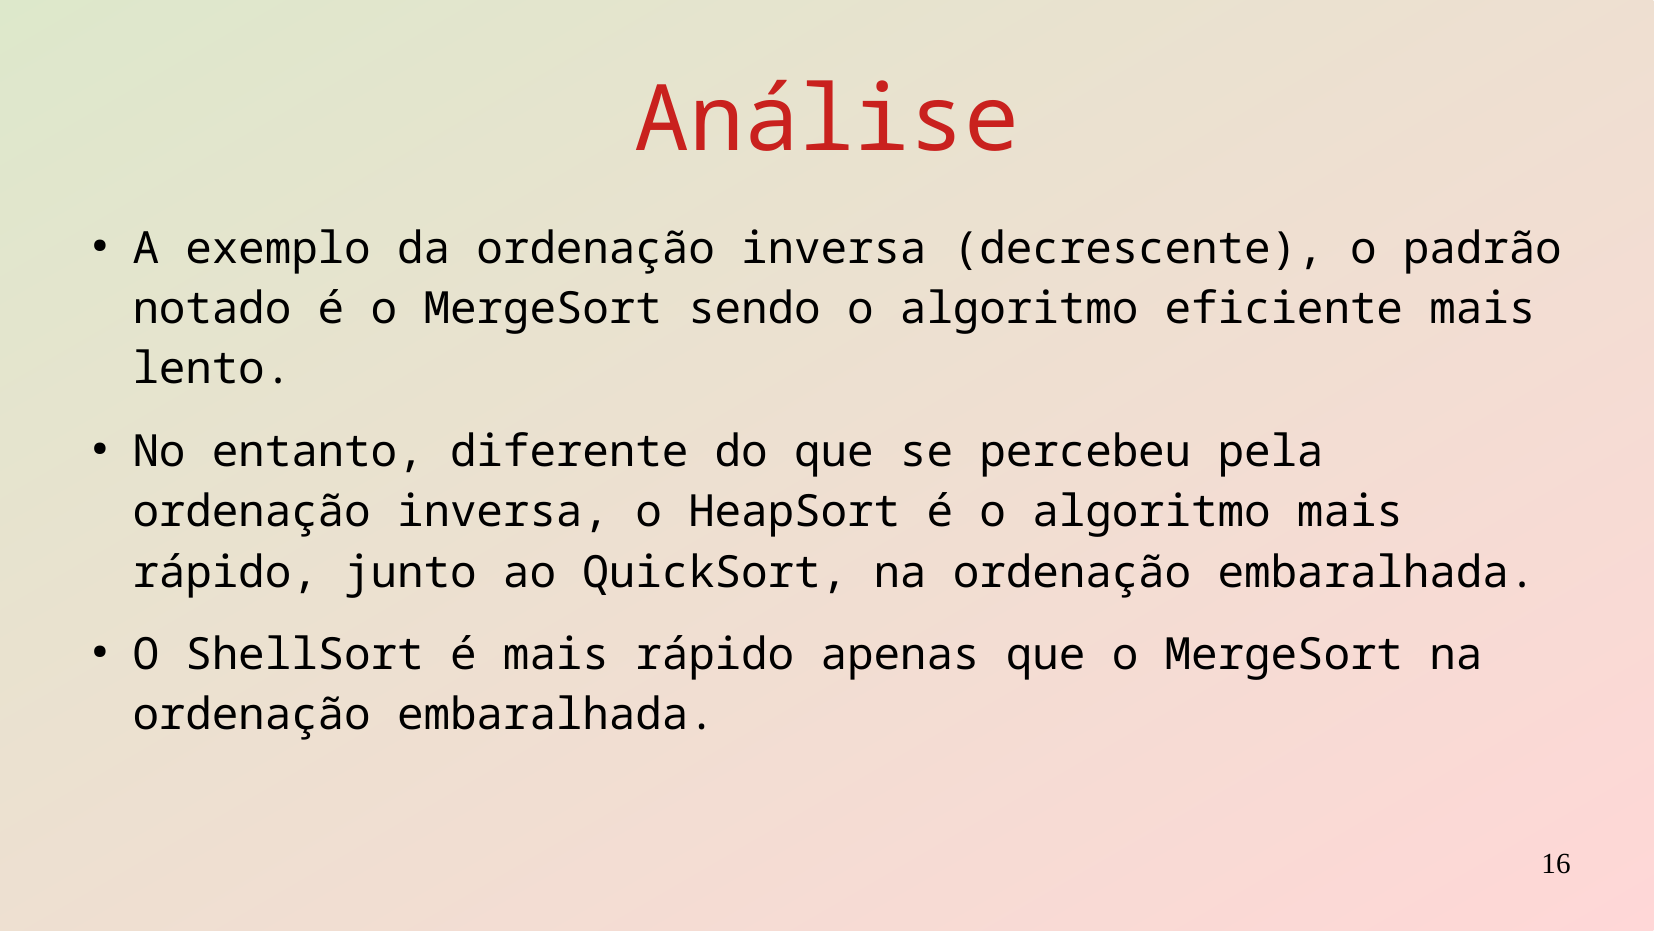

# Análise
A exemplo da ordenação inversa (decrescente), o padrão notado é o MergeSort sendo o algoritmo eficiente mais lento.
No entanto, diferente do que se percebeu pela ordenação inversa, o HeapSort é o algoritmo mais rápido, junto ao QuickSort, na ordenação embaralhada.
O ShellSort é mais rápido apenas que o MergeSort na ordenação embaralhada.
16